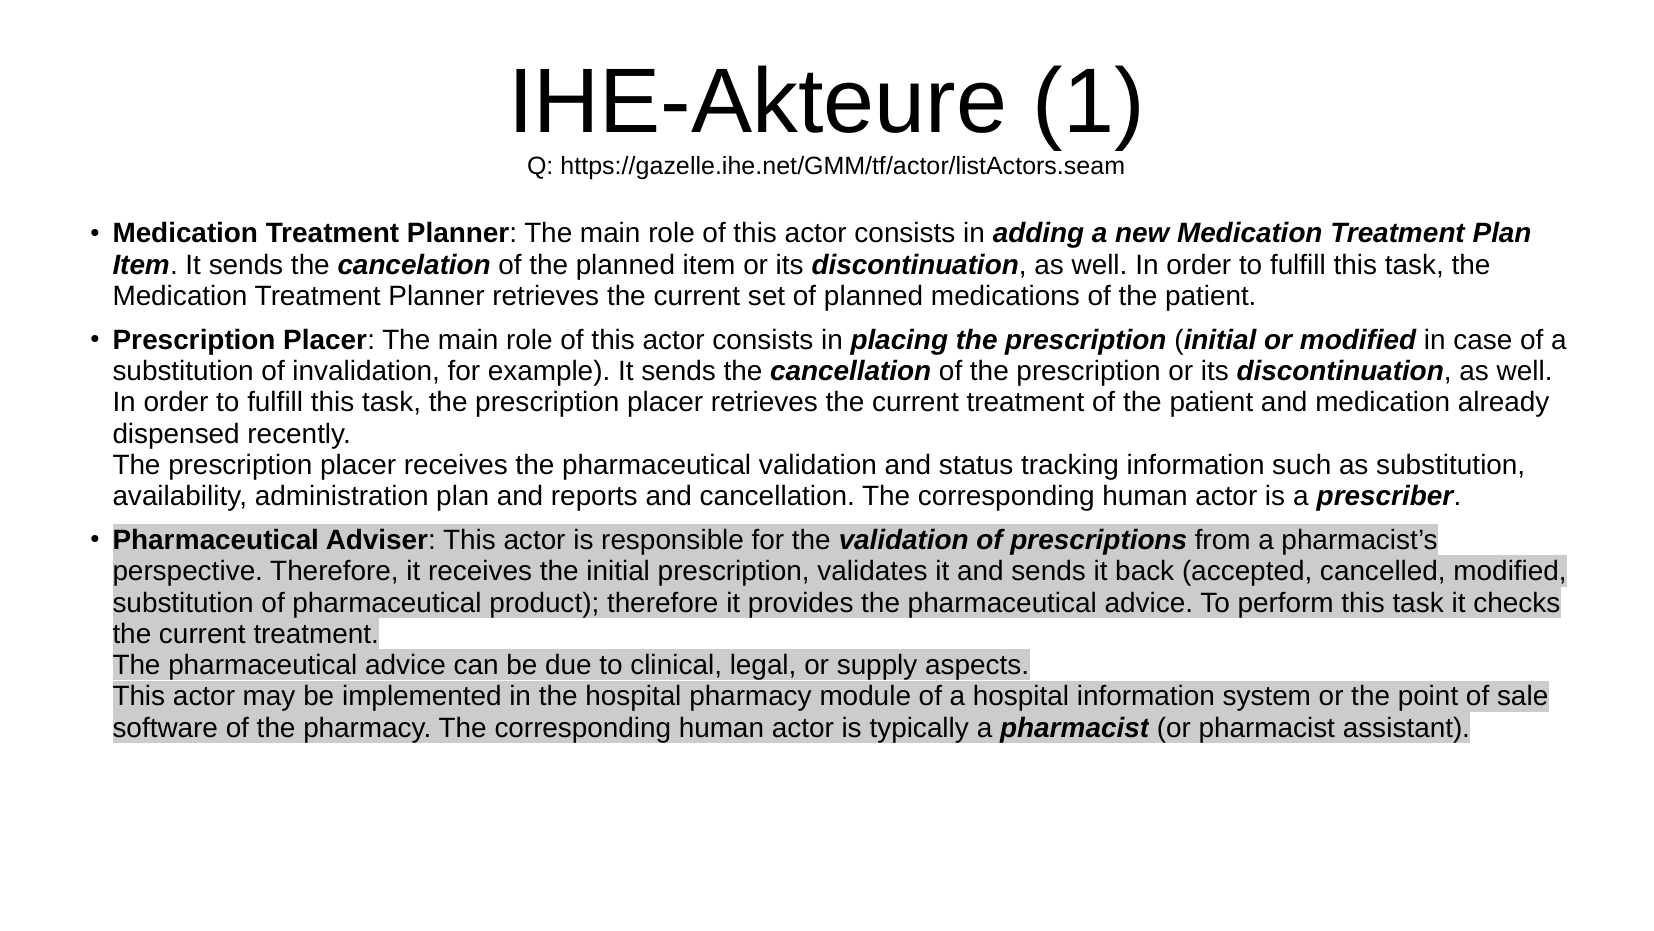

# IHE-Akteure (1) Q: https://gazelle.ihe.net/GMM/tf/actor/listActors.seam
Medication Treatment Planner: The main role of this actor consists in adding a new Medication Treatment Plan Item. It sends the cancelation of the planned item or its discontinuation, as well. In order to fulfill this task, the Medication Treatment Planner retrieves the current set of planned medications of the patient.
Prescription Placer: The main role of this actor consists in placing the prescription (initial or modified in case of a substitution of invalidation, for example). It sends the cancellation of the prescription or its discontinuation, as well. In order to fulfill this task, the prescription placer retrieves the current treatment of the patient and medication already dispensed recently.
The prescription placer receives the pharmaceutical validation and status tracking information such as substitution, availability, administration plan and reports and cancellation. The corresponding human actor is a prescriber.
Pharmaceutical Adviser: This actor is responsible for the validation of prescriptions from a pharmacist’s perspective. Therefore, it receives the initial prescription, validates it and sends it back (accepted, cancelled, modified, substitution of pharmaceutical product); therefore it provides the pharmaceutical advice. To perform this task it checks the current treatment.
The pharmaceutical advice can be due to clinical, legal, or supply aspects.
This actor may be implemented in the hospital pharmacy module of a hospital information system or the point of sale software of the pharmacy. The corresponding human actor is typically a pharmacist (or pharmacist assistant).